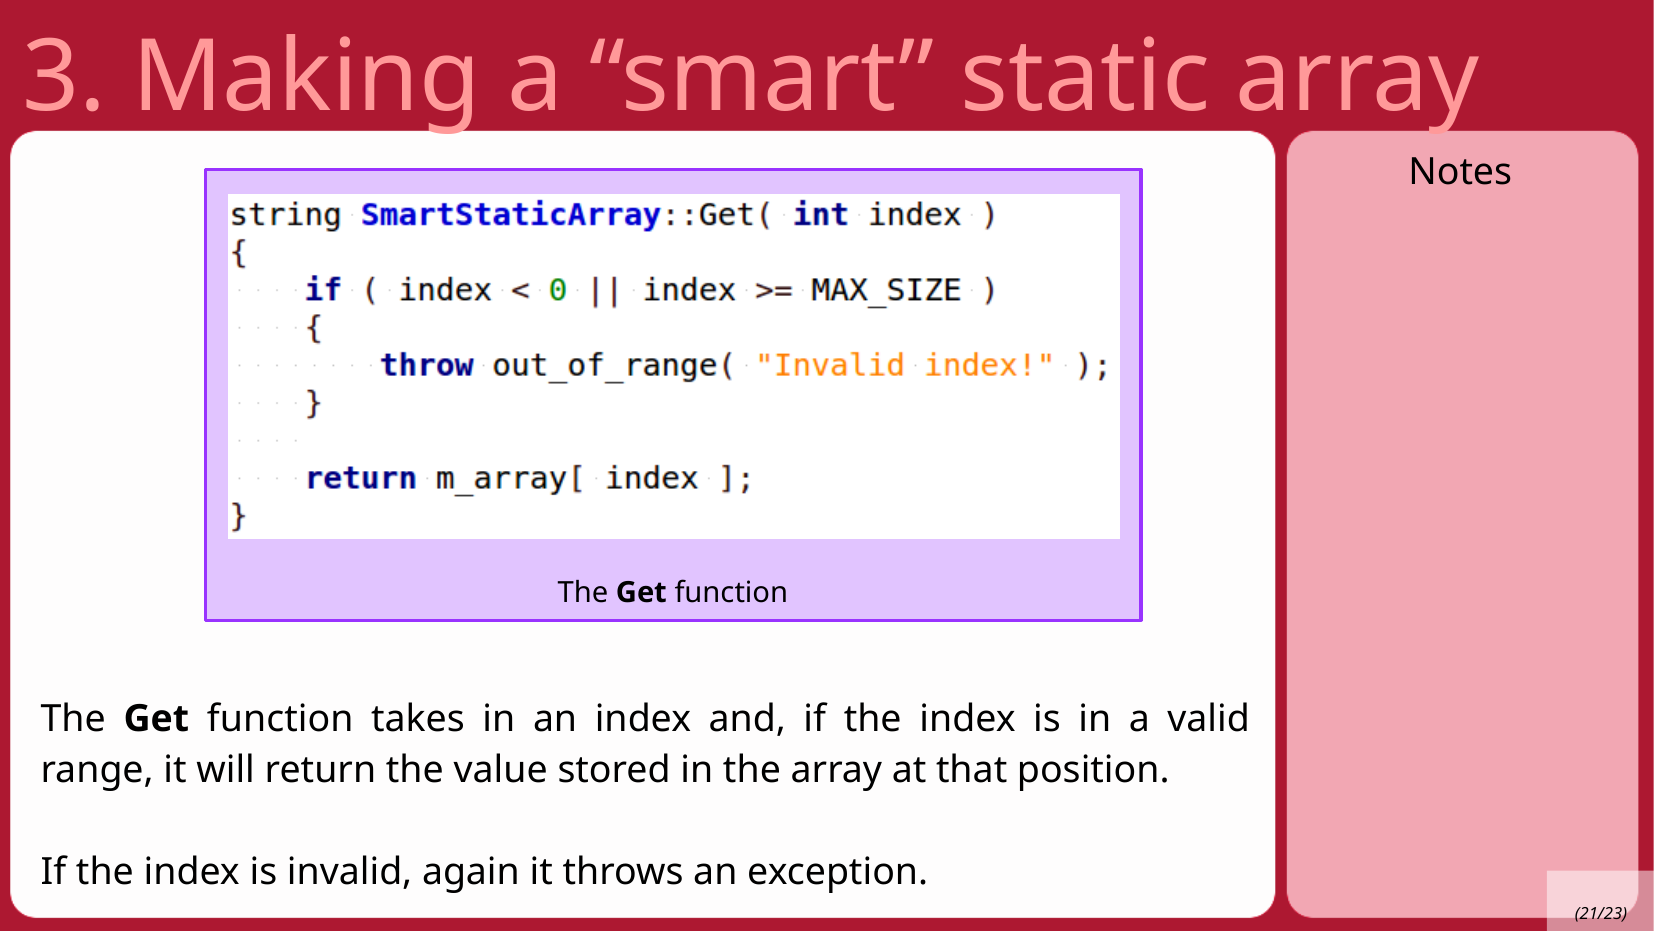

# 3. Making a “smart” static array
Notes
The Get function
The Get function takes in an index and, if the index is in a valid range, it will return the value stored in the array at that position.
If the index is invalid, again it throws an exception.